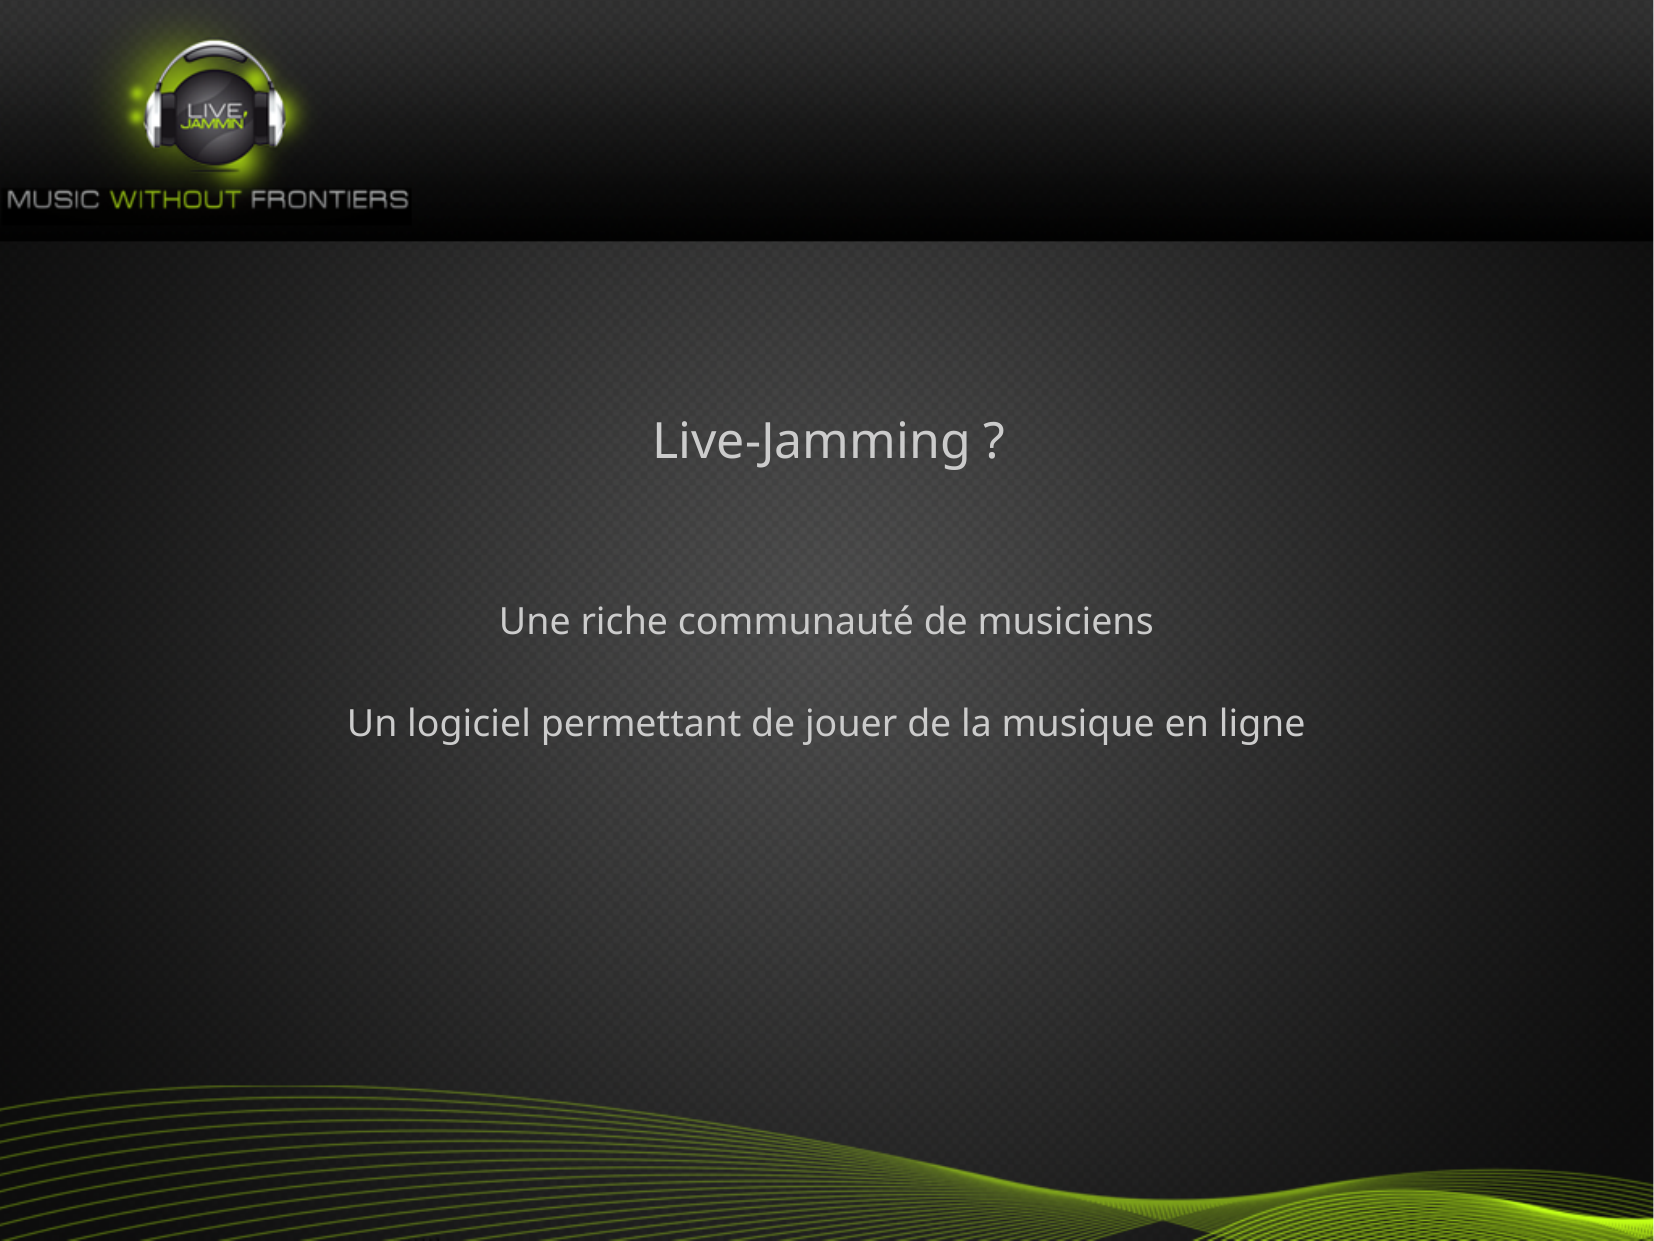

Une riche communauté de musiciens
Un logiciel permettant de jouer de la musique en ligne
Live-Jamming ?